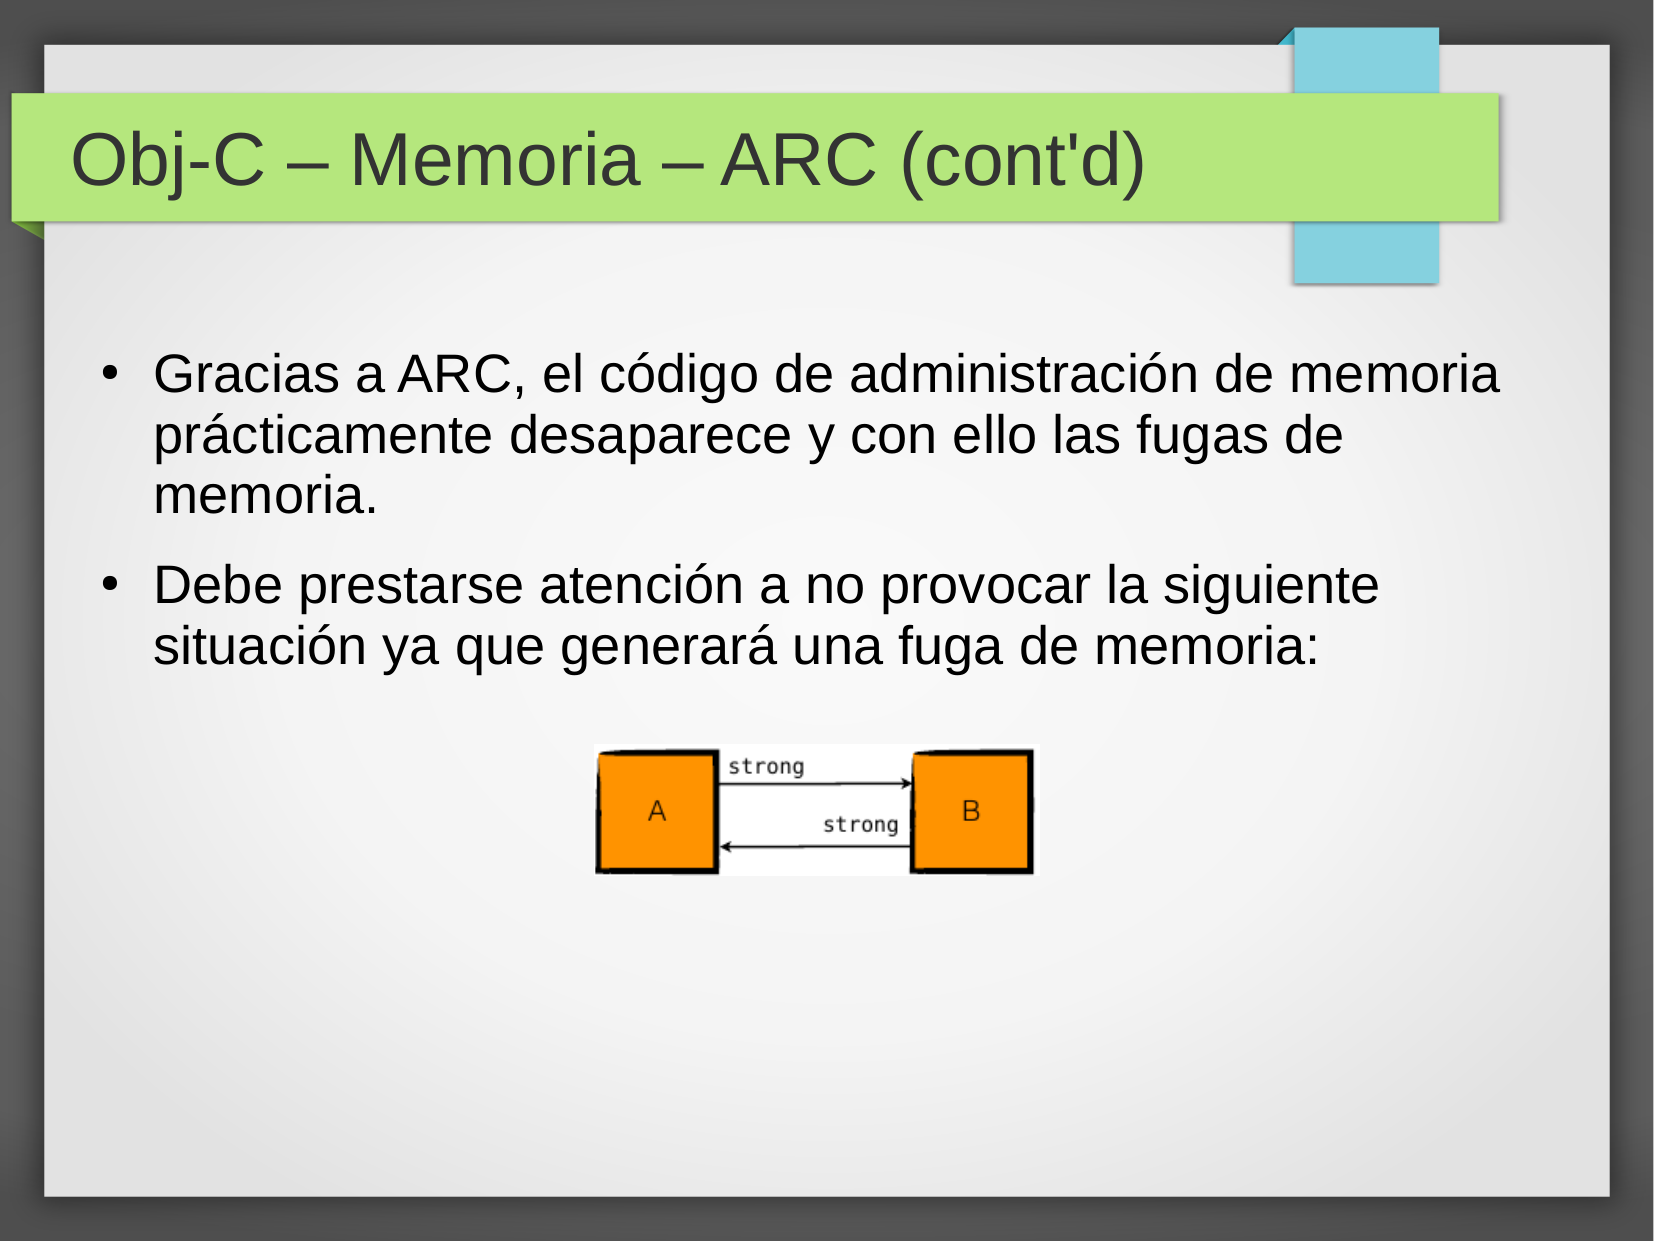

# Obj-C – Memoria – ARC (cont'd)
Gracias a ARC, el código de administración de memoria prácticamente desaparece y con ello las fugas de memoria.
Debe prestarse atención a no provocar la siguiente situación ya que generará una fuga de memoria: